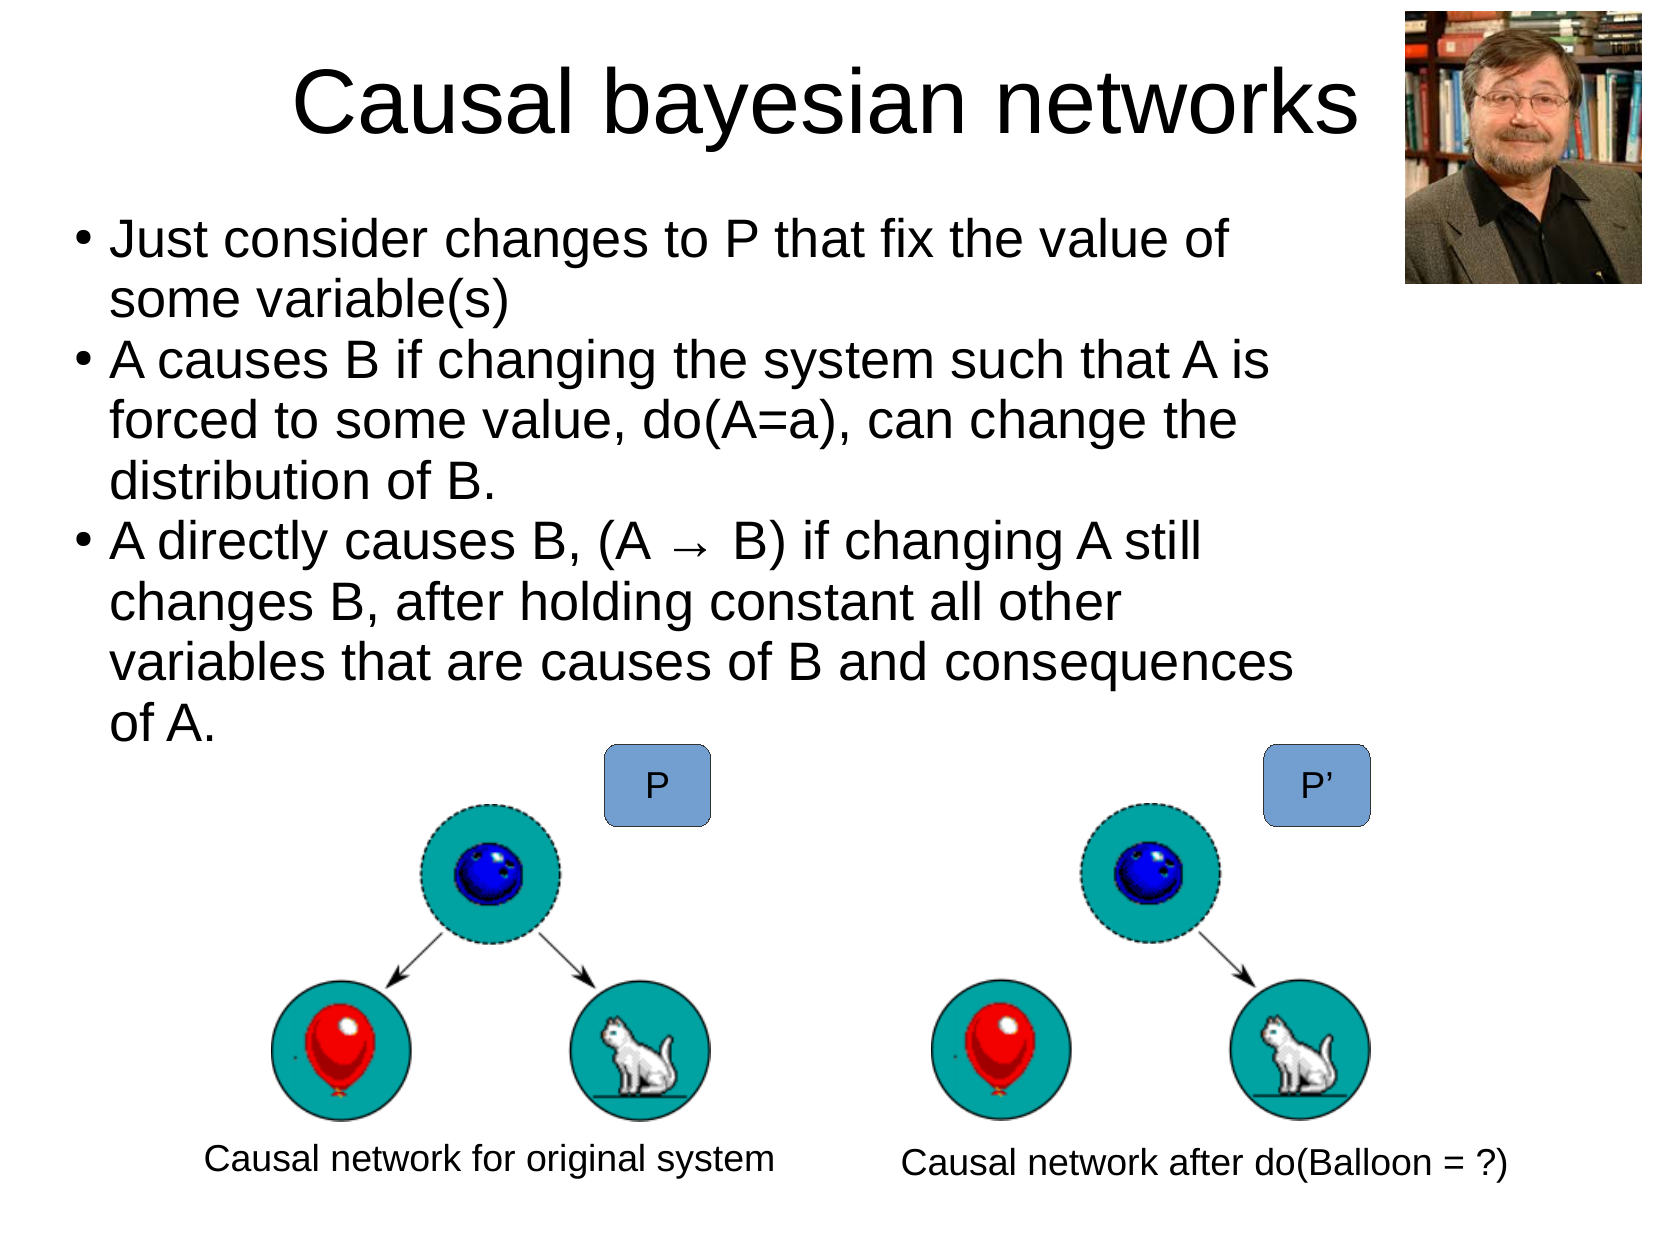

# Causal bayesian networks
Just consider changes to P that fix the value of some variable(s)
A causes B if changing the system such that A is forced to some value, do(A=a), can change the distribution of B.
A directly causes B, (A → B) if changing A still changes B, after holding constant all other variables that are causes of B and consequences of A.
P
P’
Causal network for original system
Causal network after do(Balloon = ?)